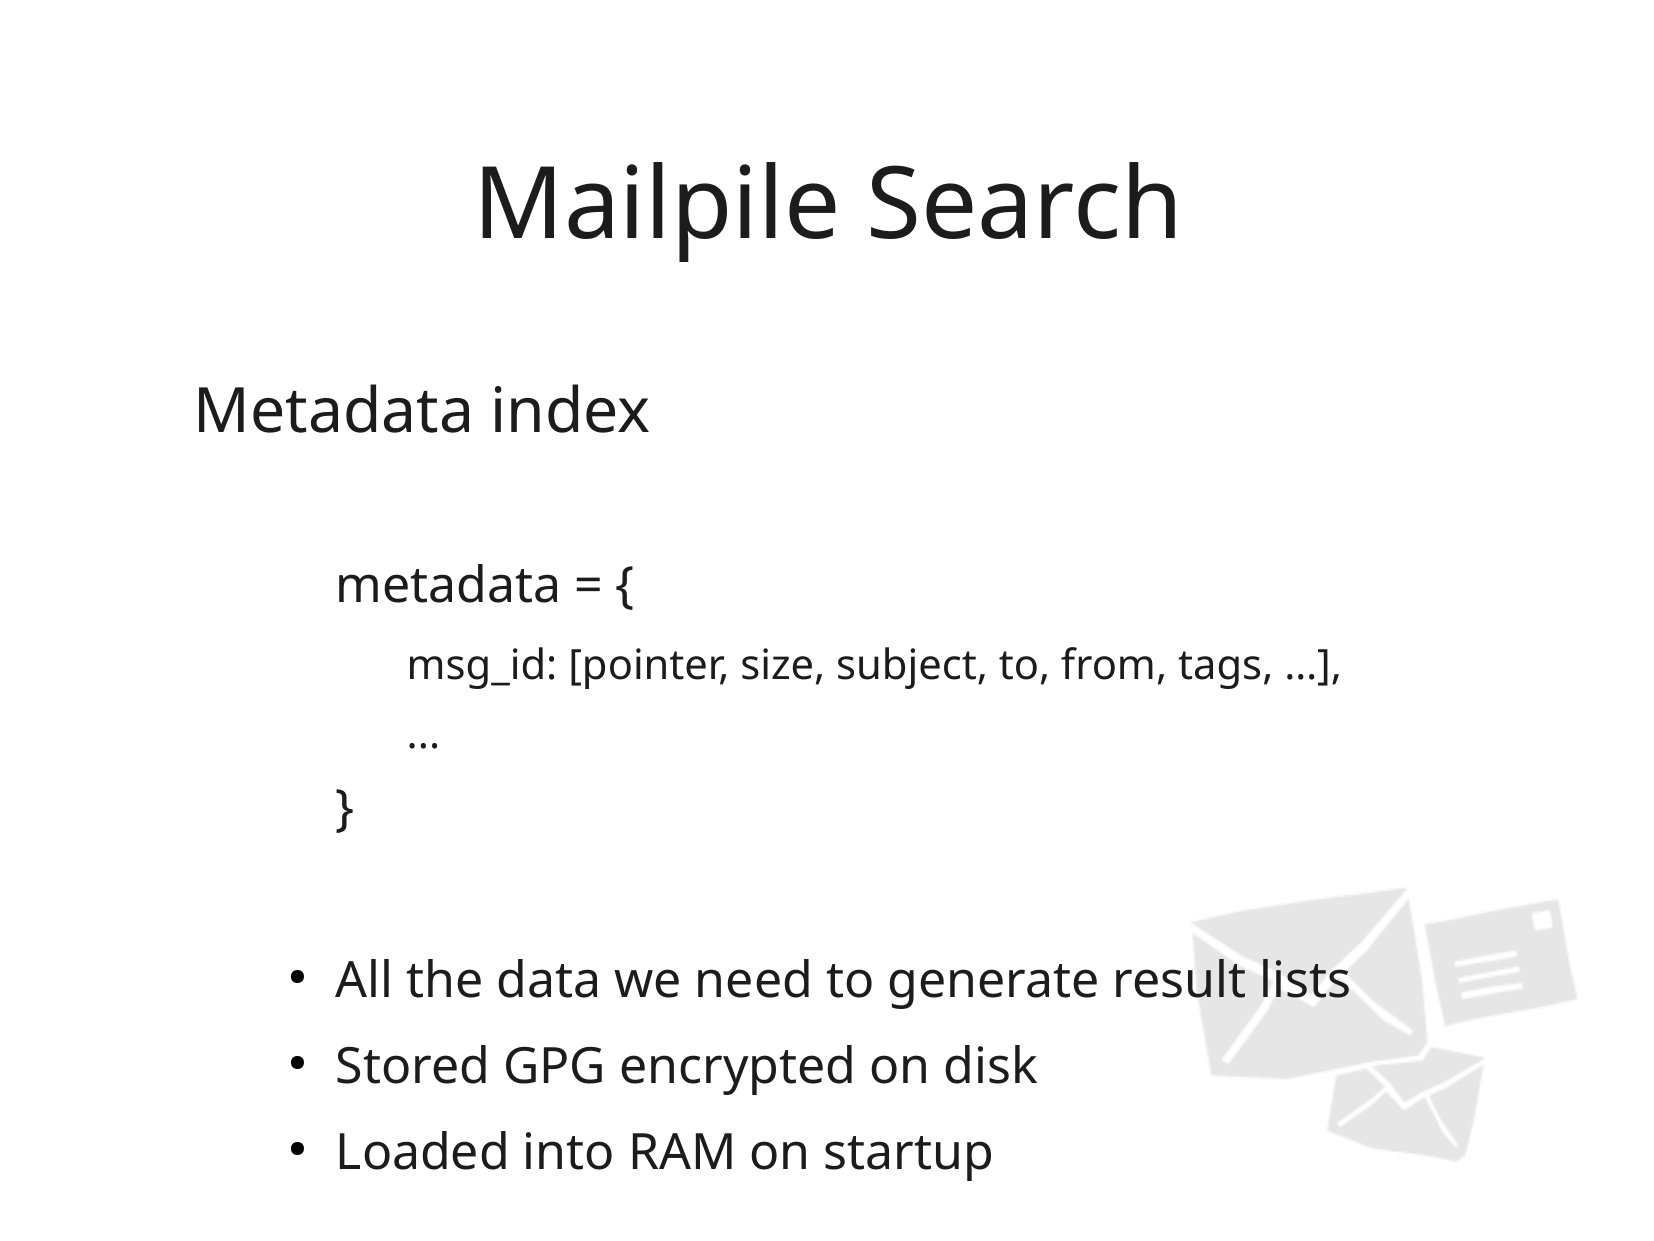

# Mailpile Search
Metadata index
metadata = {
msg_id: [pointer, size, subject, to, from, tags, …],
...
}
All the data we need to generate result lists
Stored GPG encrypted on disk
Loaded into RAM on startup